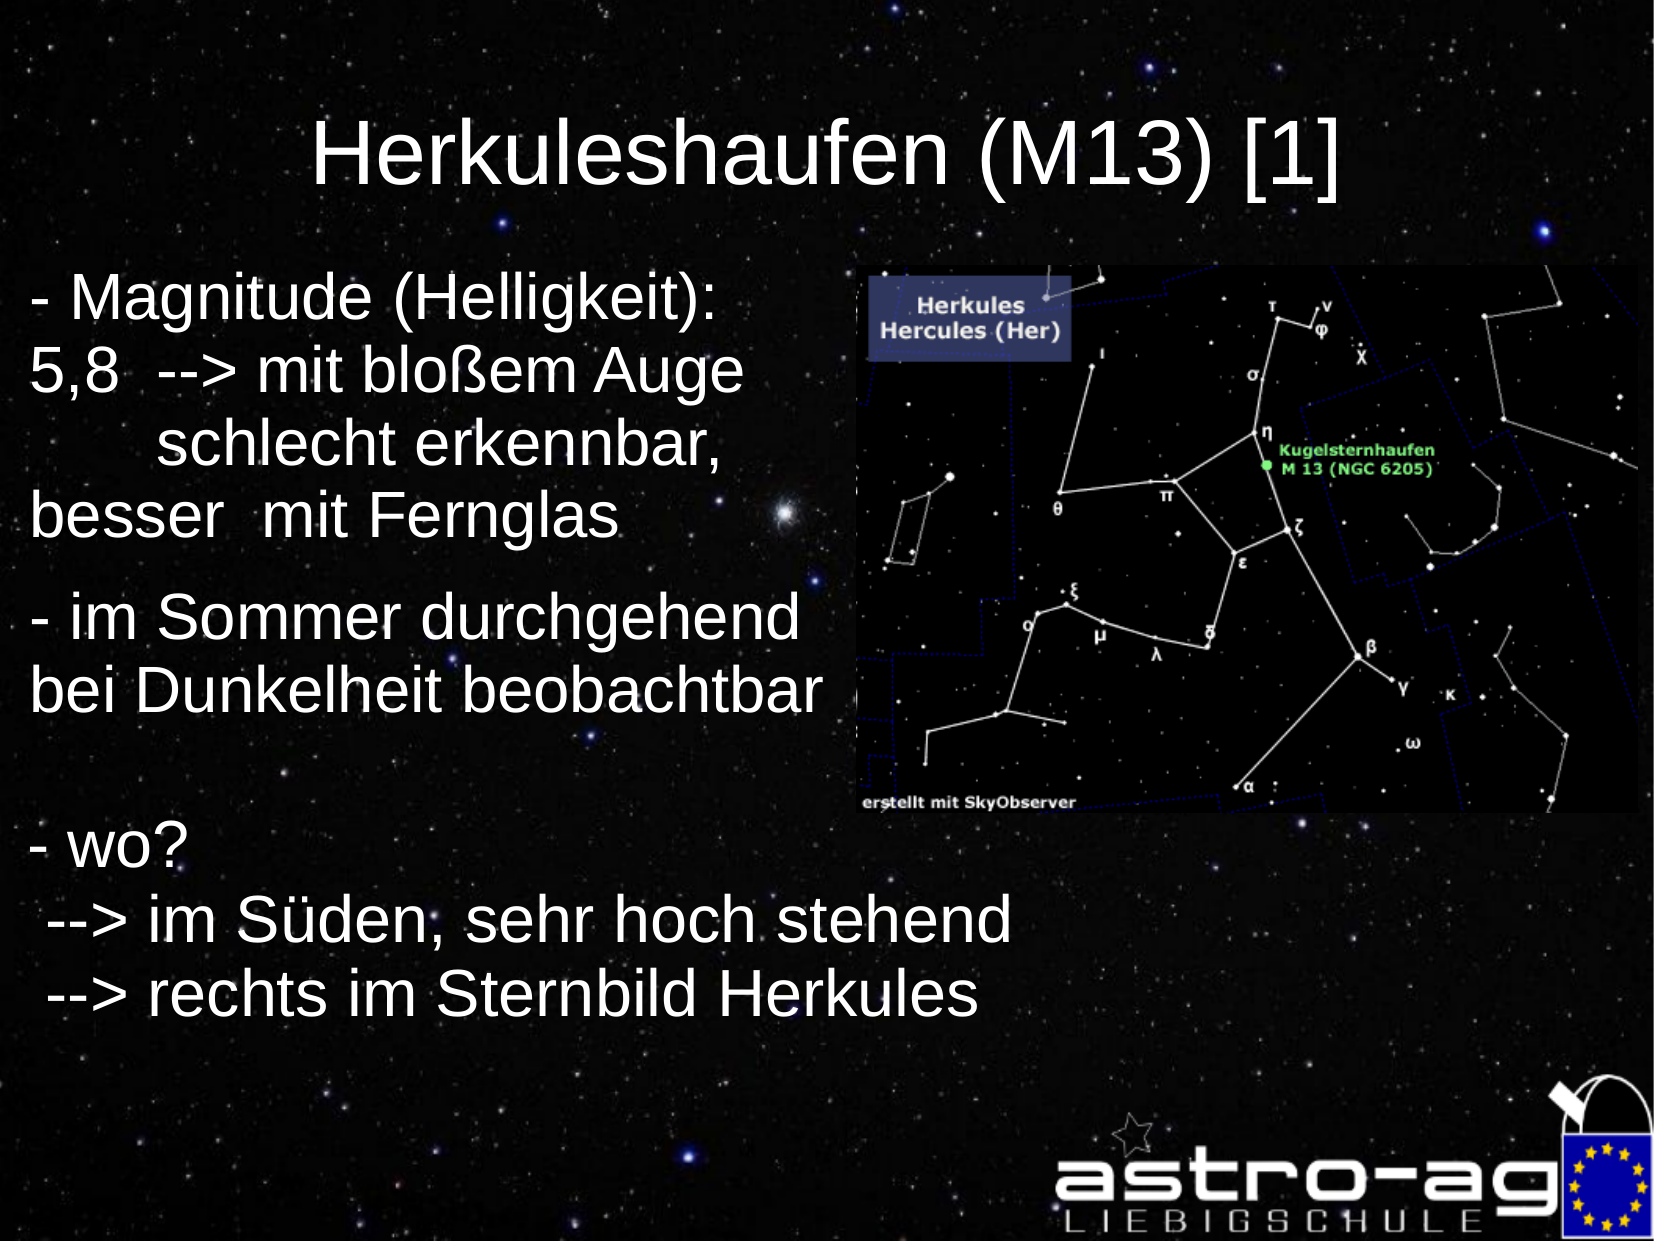

# Herkuleshaufen (M13) [1]
- Magnitude (Helligkeit): 5,8 --> mit bloßem Auge schlecht erkennbar, besser mit Fernglas
- im Sommer durchgehend bei Dunkelheit beobachtbar
- wo?
 --> im Süden, sehr hoch stehend
 --> rechts im Sternbild Herkules